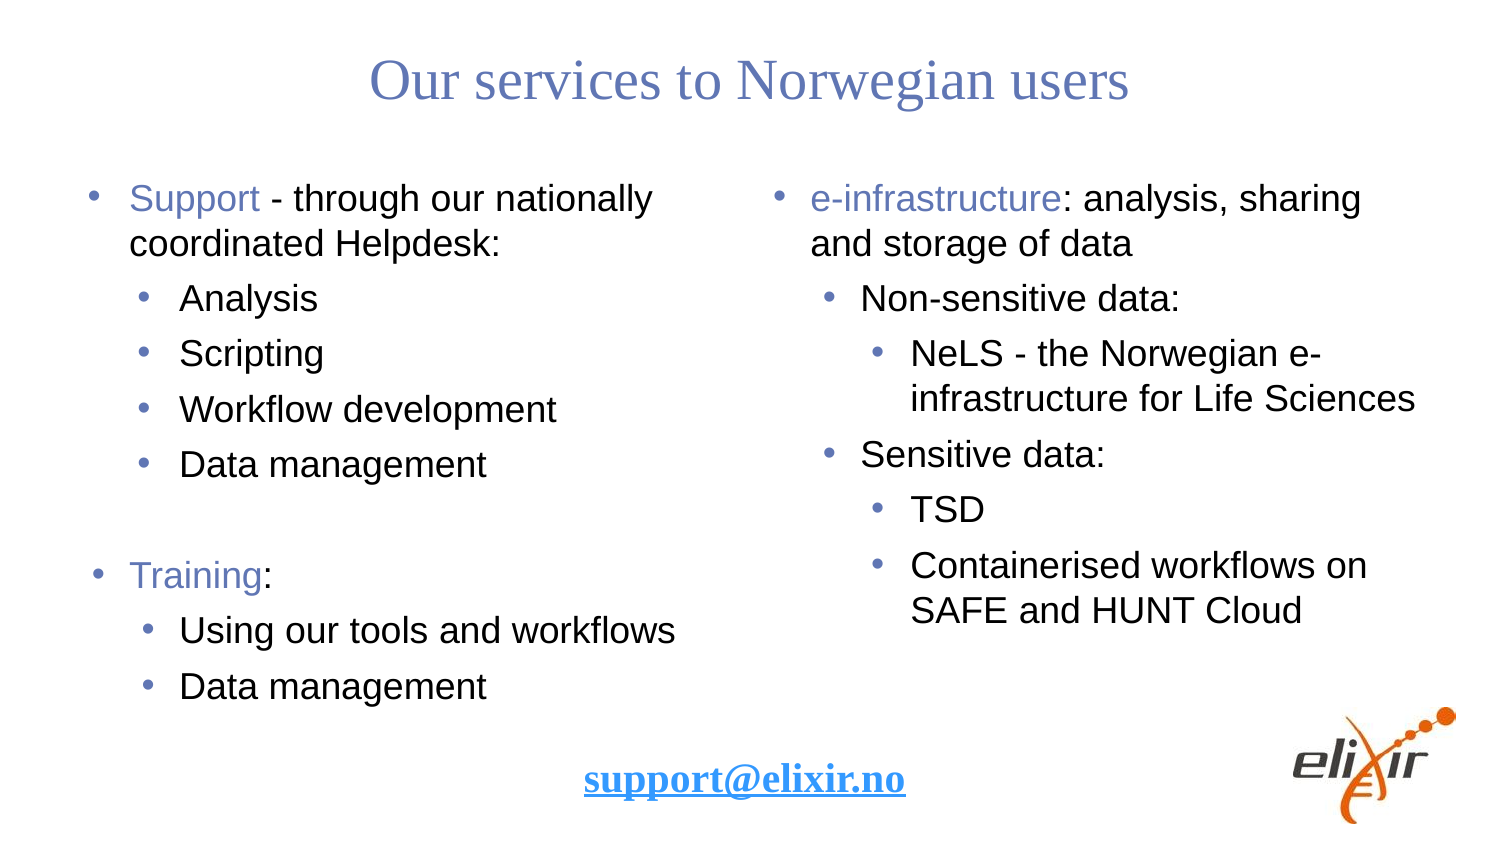

# Our services to Norwegian users
Support - through our nationally coordinated Helpdesk:
Analysis
Scripting
Workflow development
Data management
Training:
Using our tools and workflows
Data management
e-infrastructure: analysis, sharing and storage of data
Non-sensitive data:
NeLS - the Norwegian e-infrastructure for Life Sciences
Sensitive data:
TSD
Containerised workflows on SAFE and HUNT Cloud
support@elixir.no